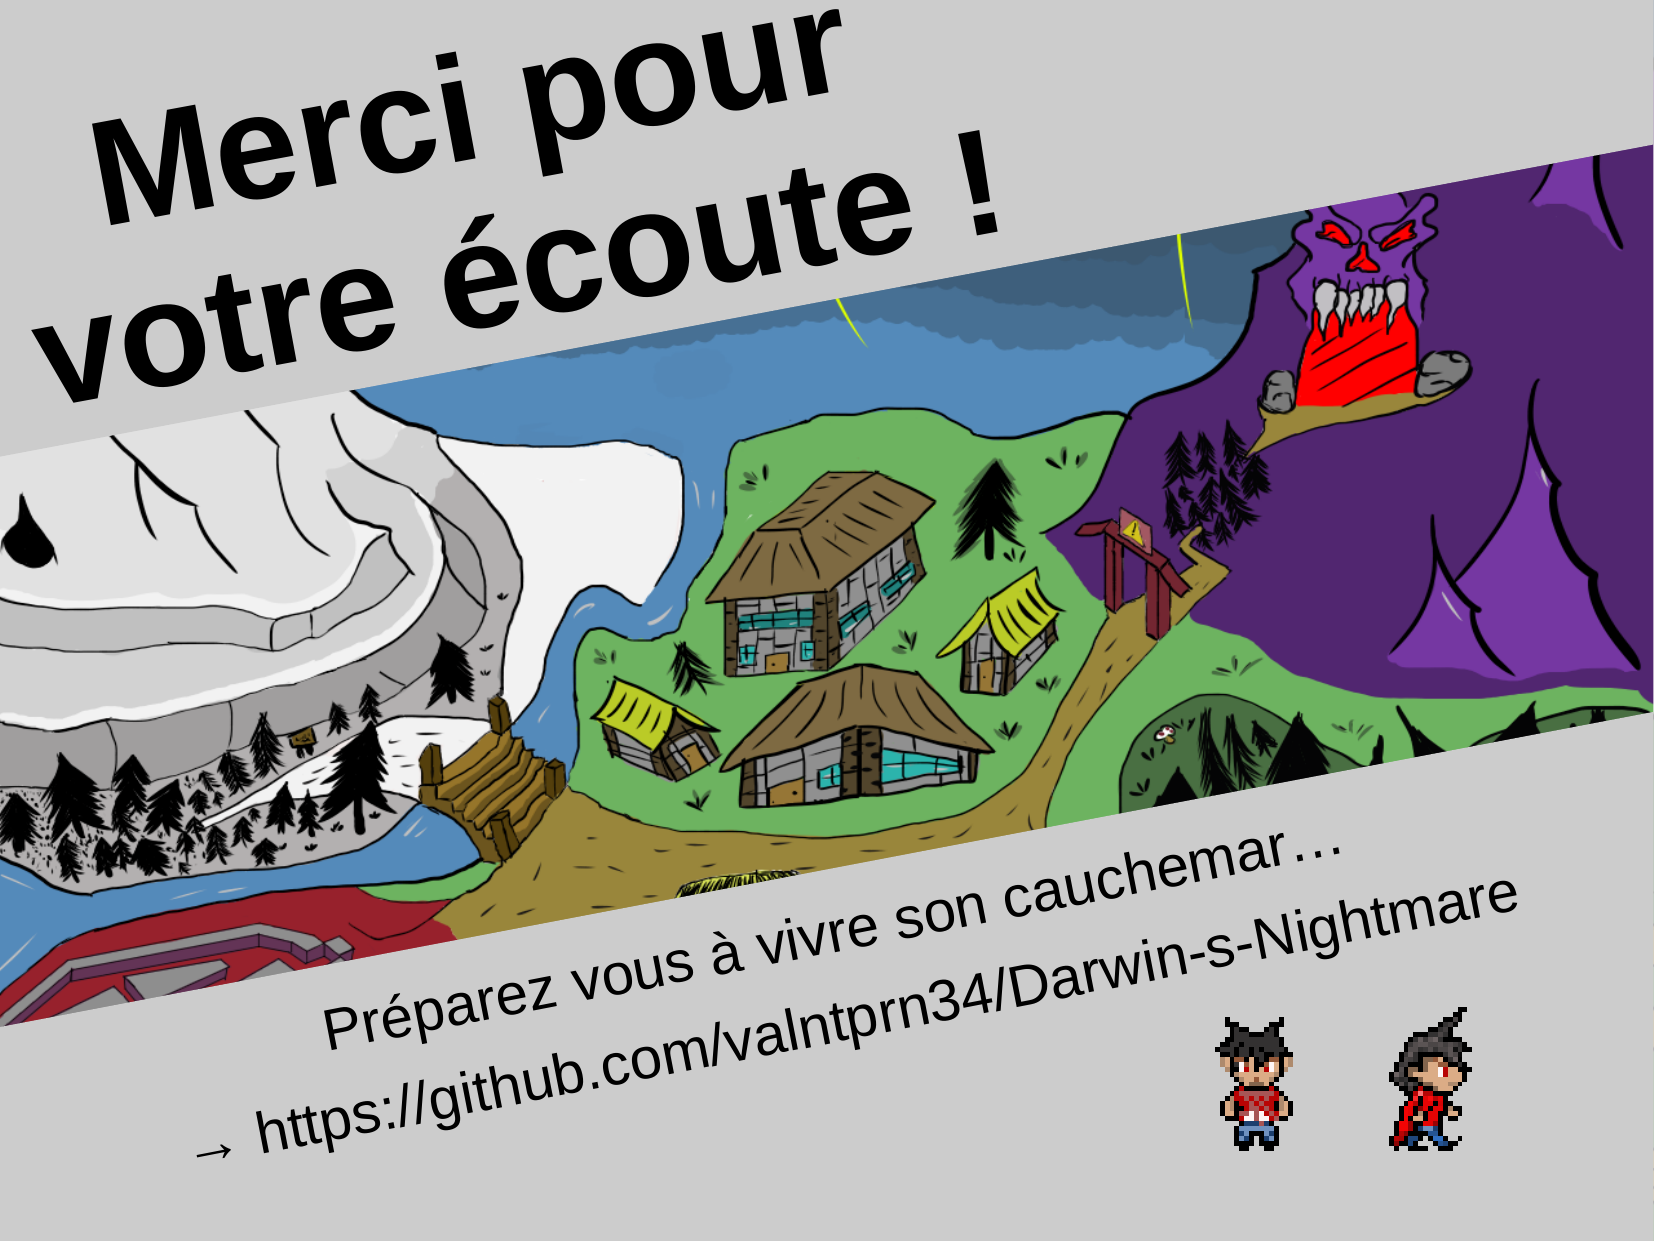

Merci pour
votre écoute !
#
Préparez vous à vivre son cauchemar…
→ https://github.com/valntprn34/Darwin-s-Nightmare
12